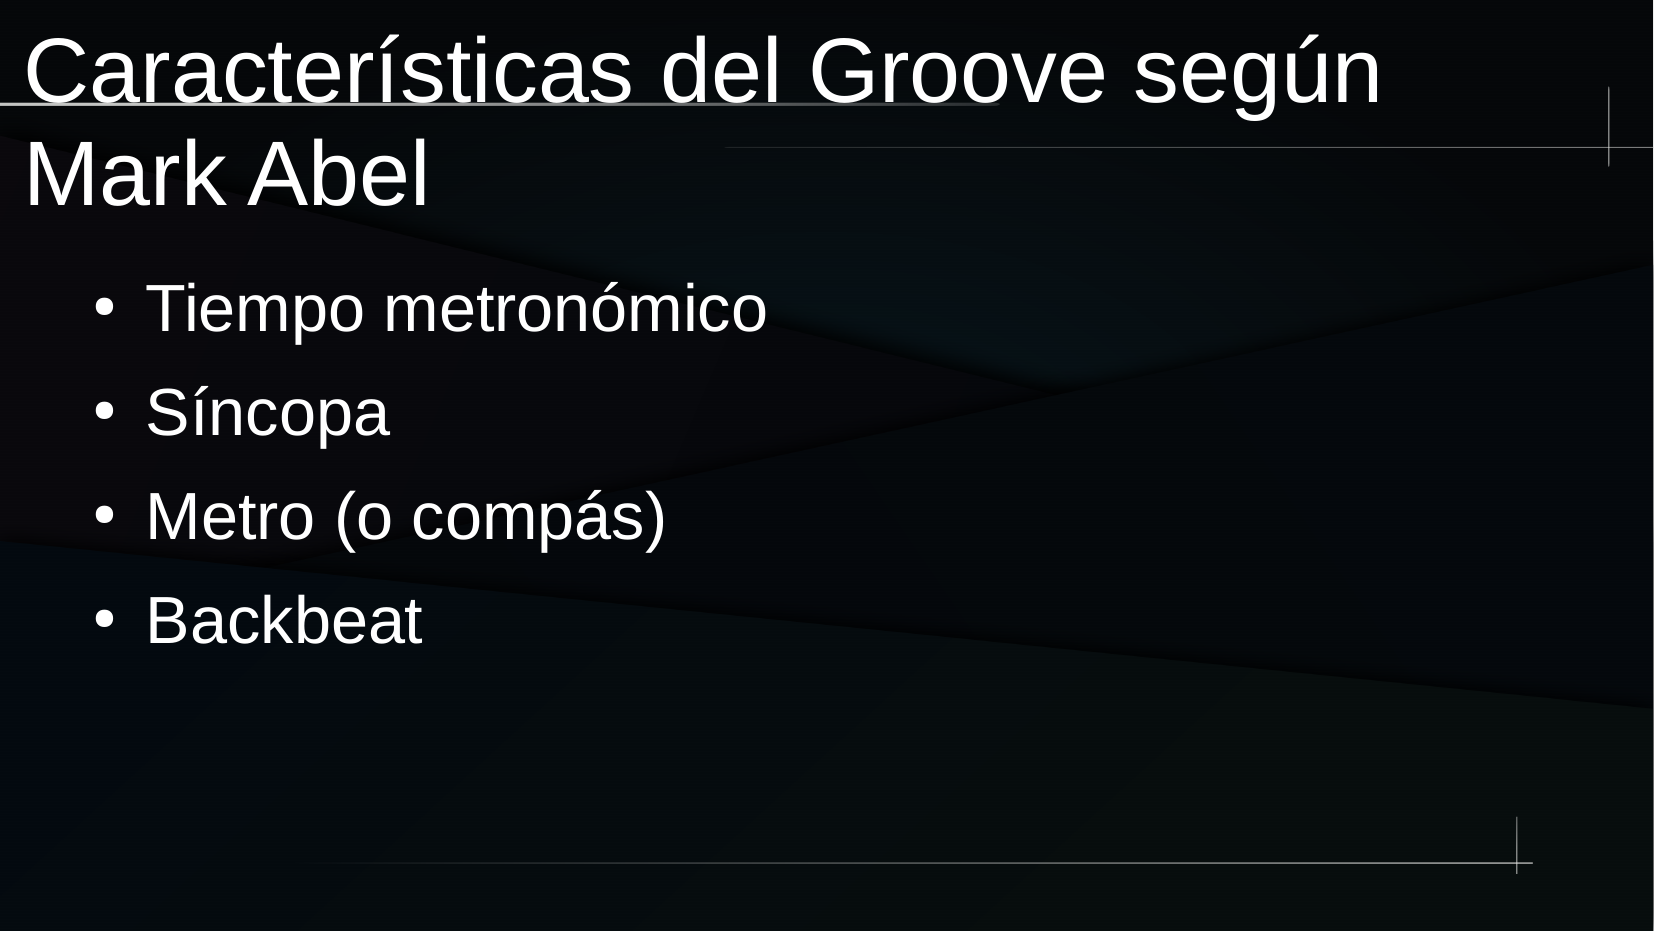

# Características del Groove según Mark Abel
Tiempo metronómico
Síncopa
Metro (o compás)
Backbeat